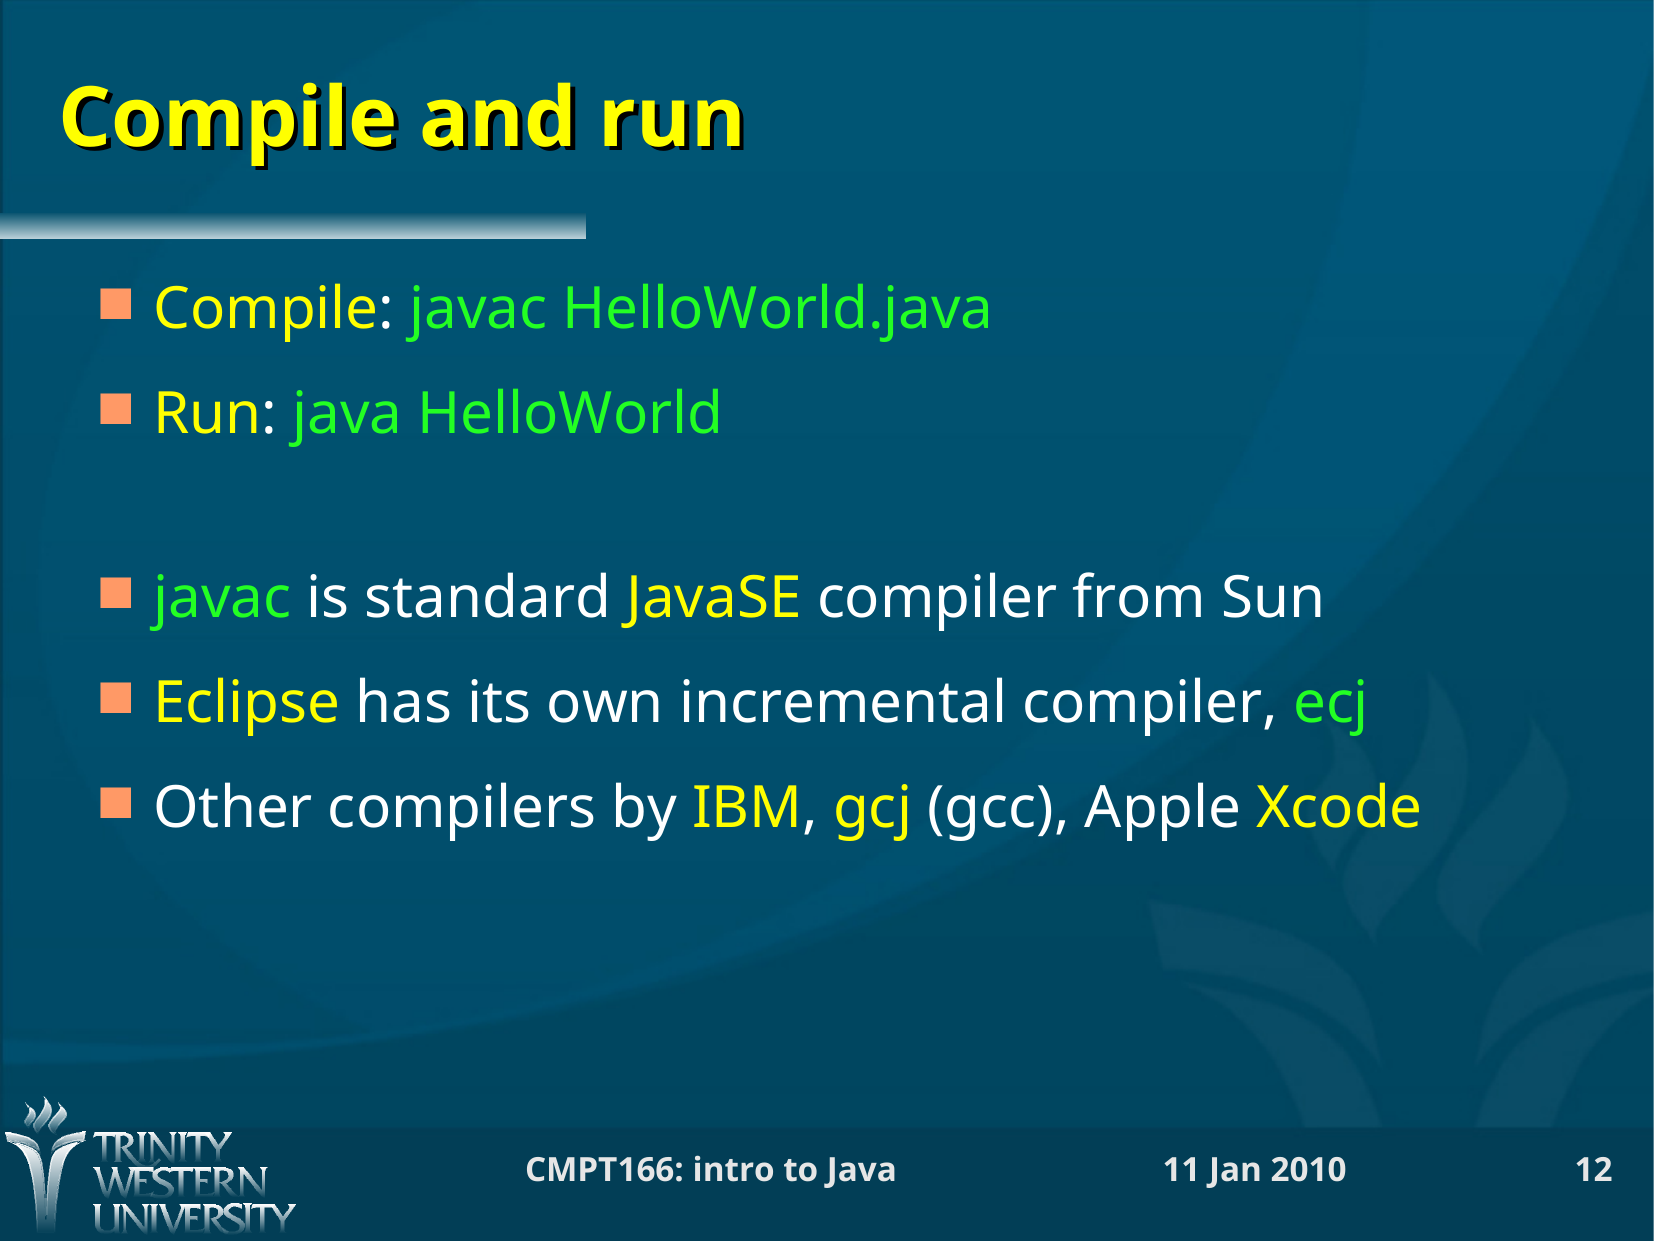

# Compile and run
Compile: javac HelloWorld.java
Run: java HelloWorld
javac is standard JavaSE compiler from Sun
Eclipse has its own incremental compiler, ecj
Other compilers by IBM, gcj (gcc), Apple Xcode
CMPT166: intro to Java
11 Jan 2010
12